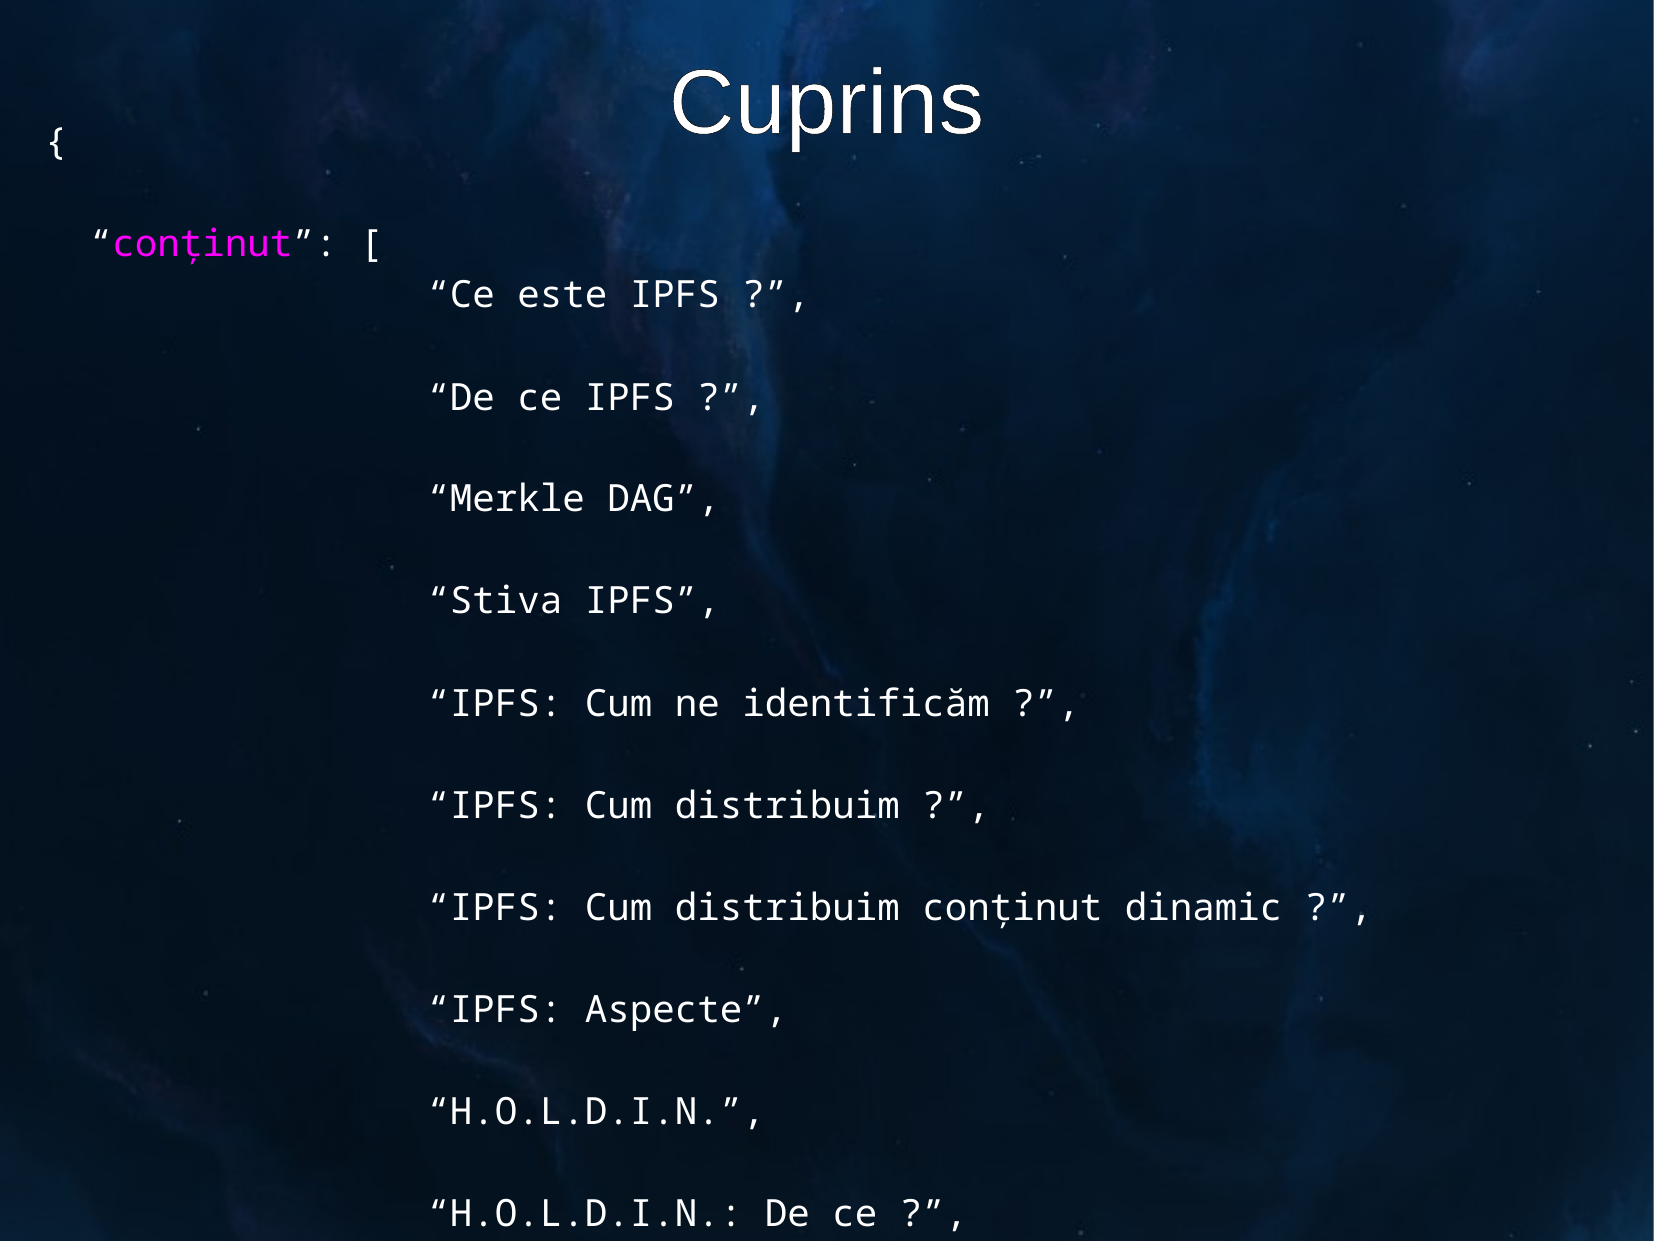

# Cuprins
{
 “conținut”: [
 “Ce este IPFS ?”,
 “De ce IPFS ?”,
 “Merkle DAG”,
 “Stiva IPFS”,
 “IPFS: Cum ne identificăm ?”,
 “IPFS: Cum distribuim ?”,
 “IPFS: Cum distribuim conținut dinamic ?”,
 “IPFS: Aspecte”,
 “H.O.L.D.I.N.”,
 “H.O.L.D.I.N.: De ce ?”,
 “H.O.L.D.I.N.: Arhitectură”,
 “H.O.L.D.I.N.: Demo”,
 “Concluzii”,
 ]
}